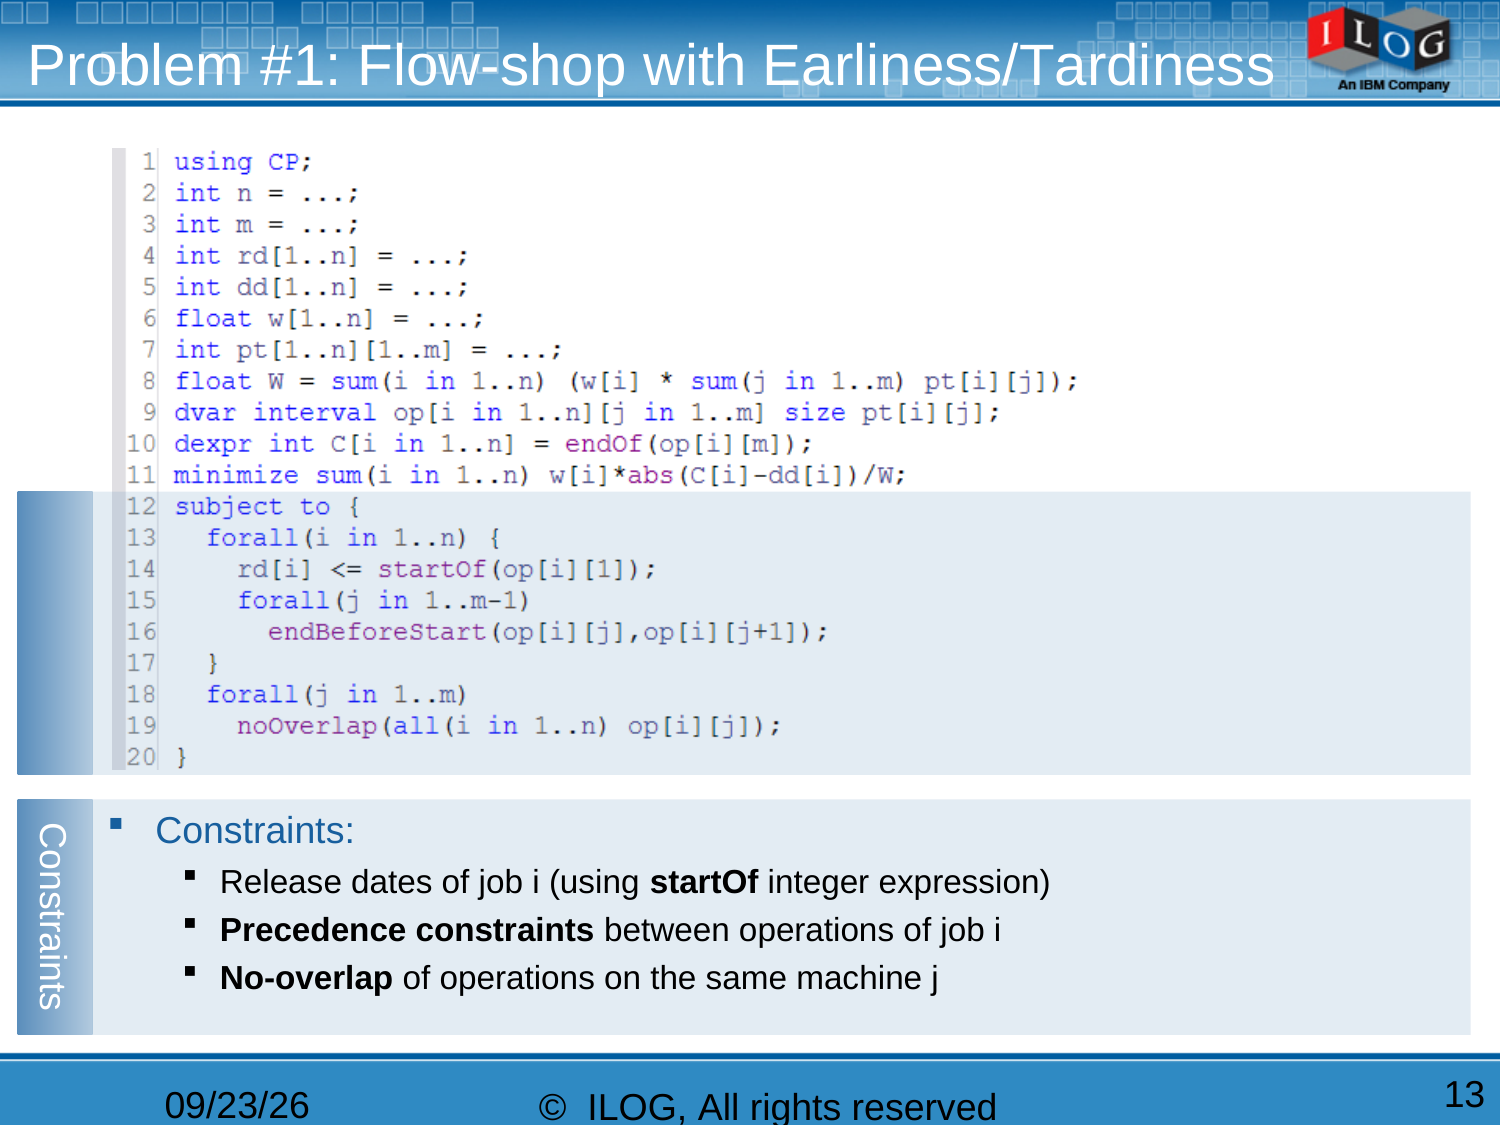

# Problem #1: Flow-shop with Earliness/Tardiness
Constraints:
Release dates of job i (using startOf integer expression)
Precedence constraints between operations of job i
No-overlap of operations on the same machine j
Constraints
13
© ILOG, All rights reserved